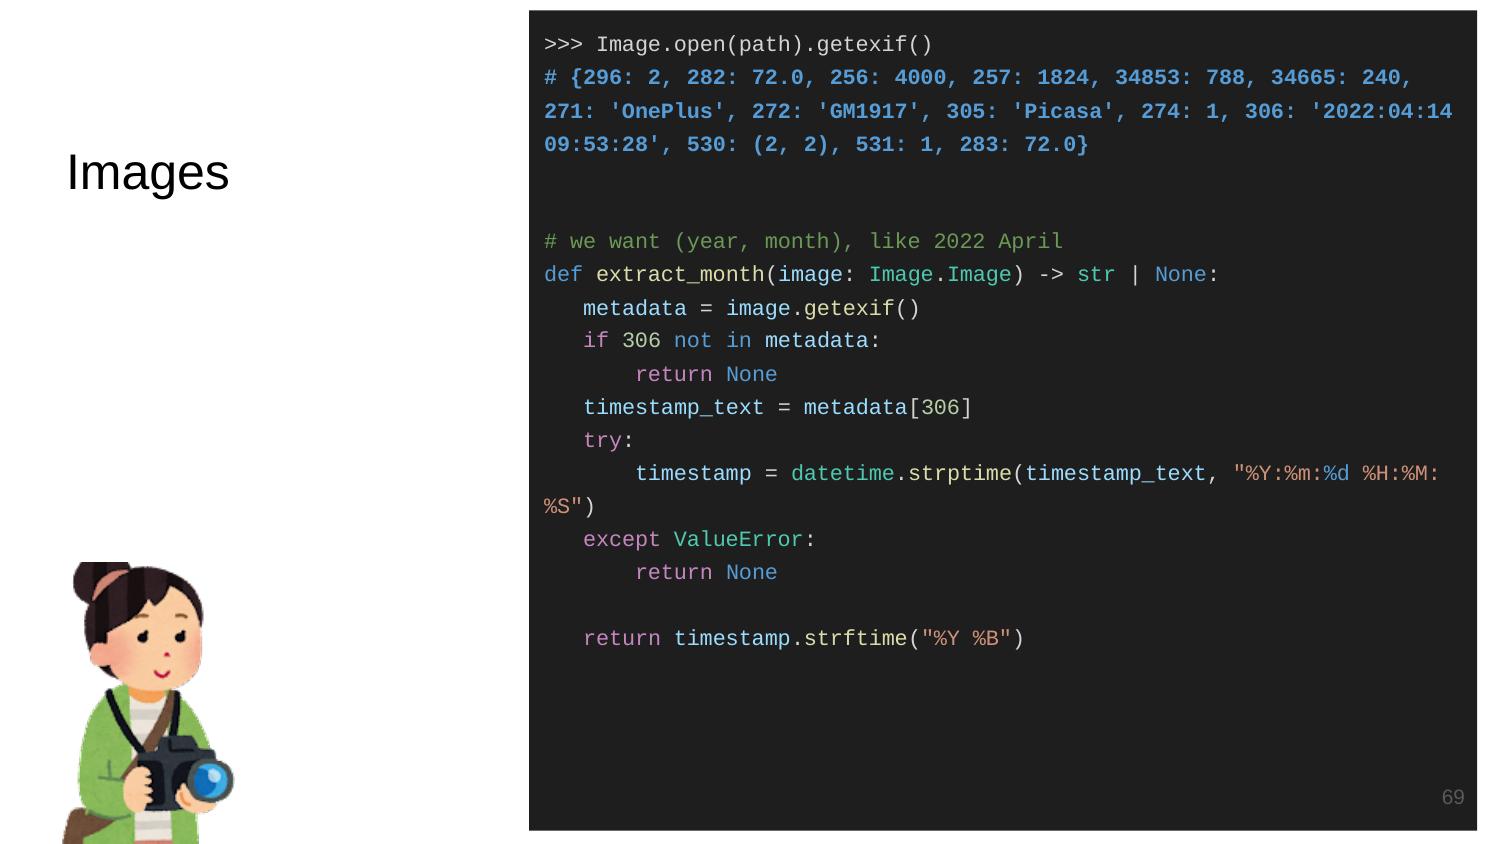

>>> Image.open(path).getexif()
# {296: 2, 282: 72.0, 256: 4000, 257: 1824, 34853: 788, 34665: 240, 271: 'OnePlus', 272: 'GM1917', 305: 'Picasa', 274: 1, 306: '2022:04:14 09:53:28', 530: (2, 2), 531: 1, 283: 72.0}
# Images
# we want (year, month), like 2022 April
def extract_month(image: Image.Image) -> str | None:
 metadata = image.getexif()
 if 306 not in metadata:
 return None
 timestamp_text = metadata[306]
 try:
 timestamp = datetime.strptime(timestamp_text, "%Y:%m:%d %H:%M:%S")
 except ValueError:
 return None
 return timestamp.strftime("%Y %B")